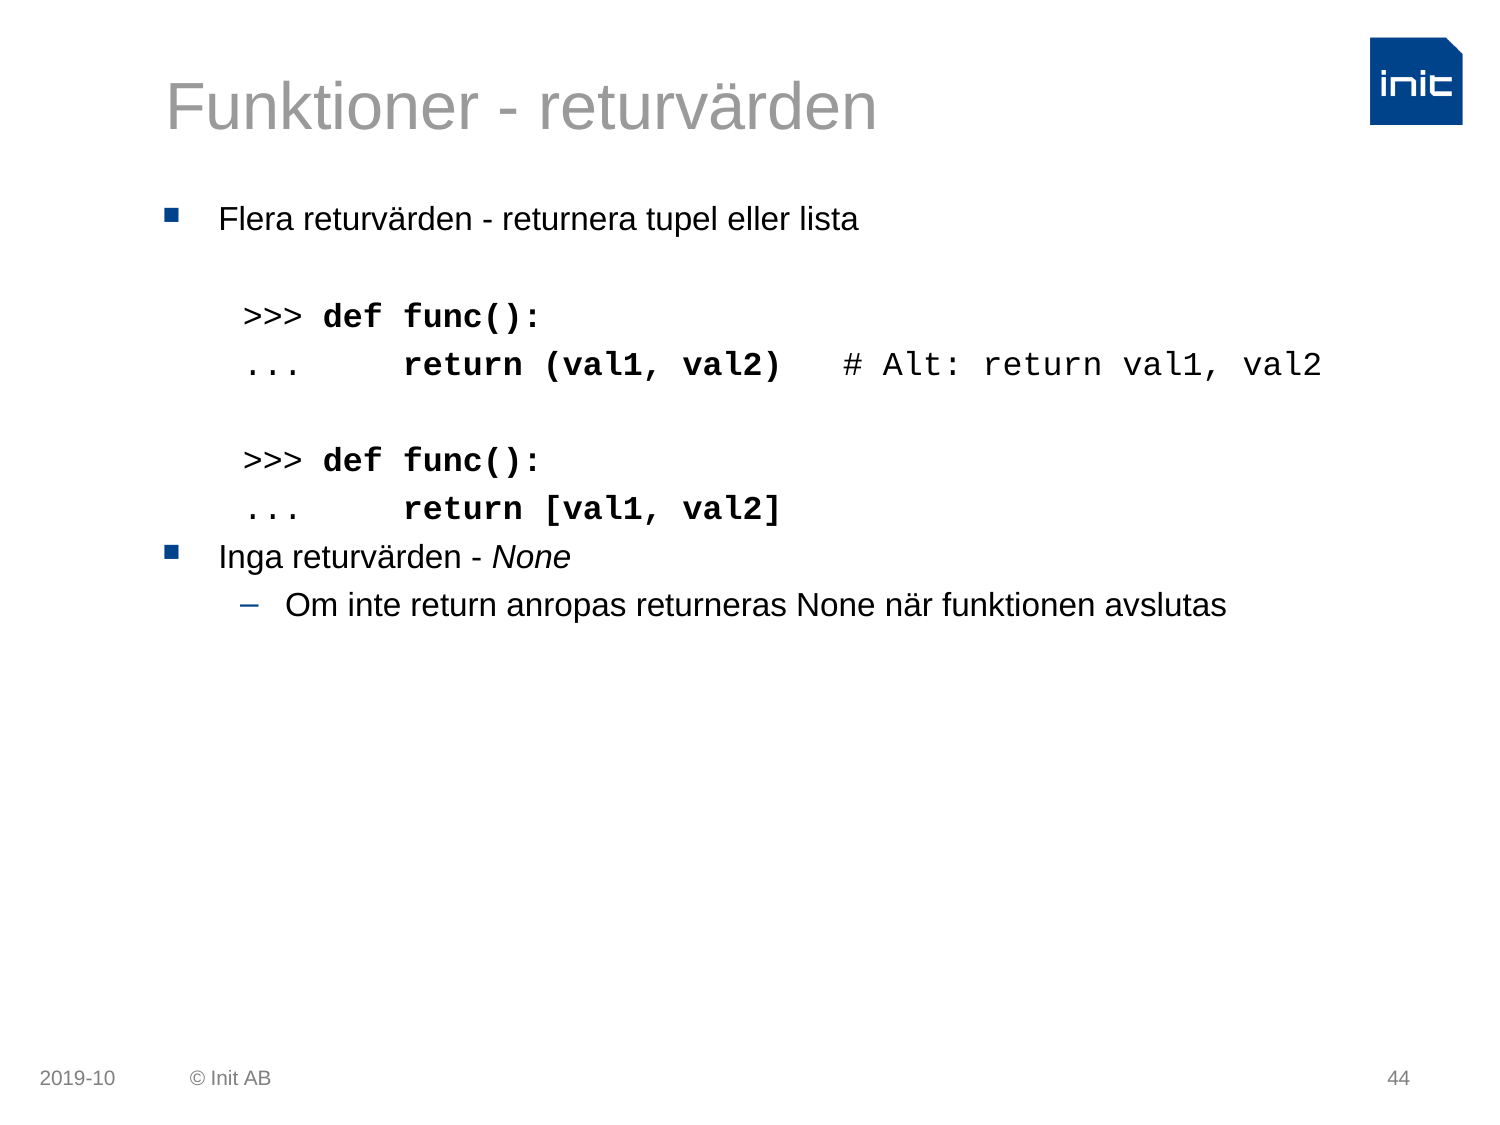

Funktioner - returvärden
Flera returvärden - returnera tupel eller lista
>>> def func():
... return (val1, val2) # Alt: return val1, val2
>>> def func():
... return [val1, val2]
Inga returvärden - None
Om inte return anropas returneras None när funktionen avslutas
2019-10
© Init AB